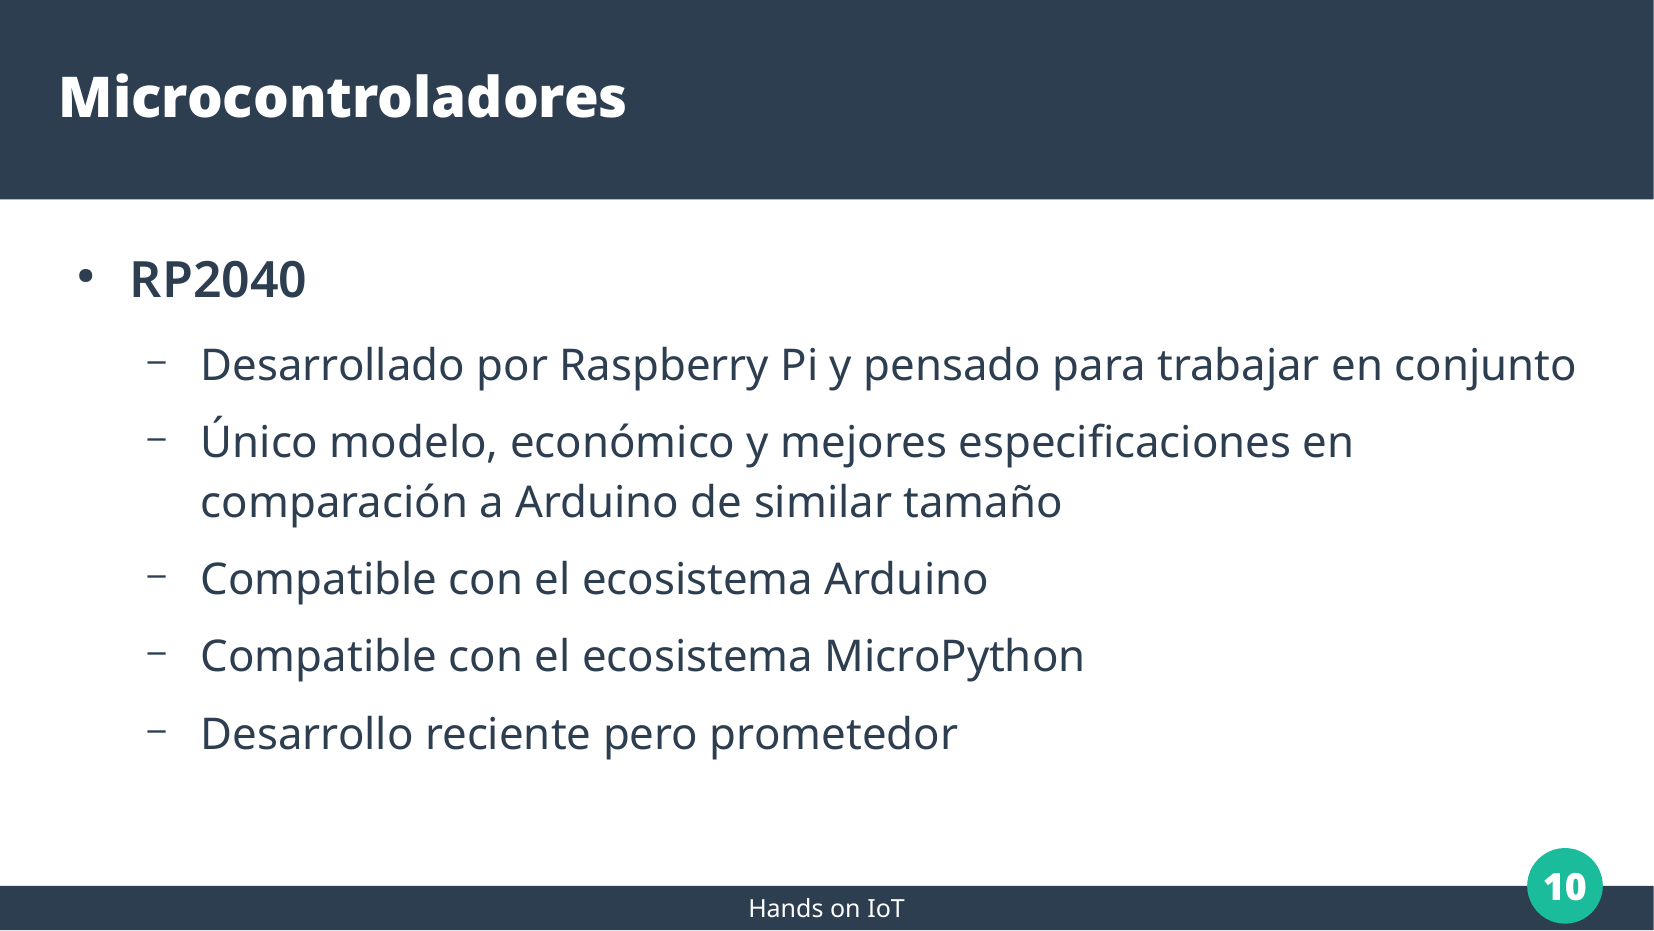

# Microcontroladores
RP2040
Desarrollado por Raspberry Pi y pensado para trabajar en conjunto
Único modelo, económico y mejores especificaciones en comparación a Arduino de similar tamaño
Compatible con el ecosistema Arduino
Compatible con el ecosistema MicroPython
Desarrollo reciente pero prometedor
Hands on IoT